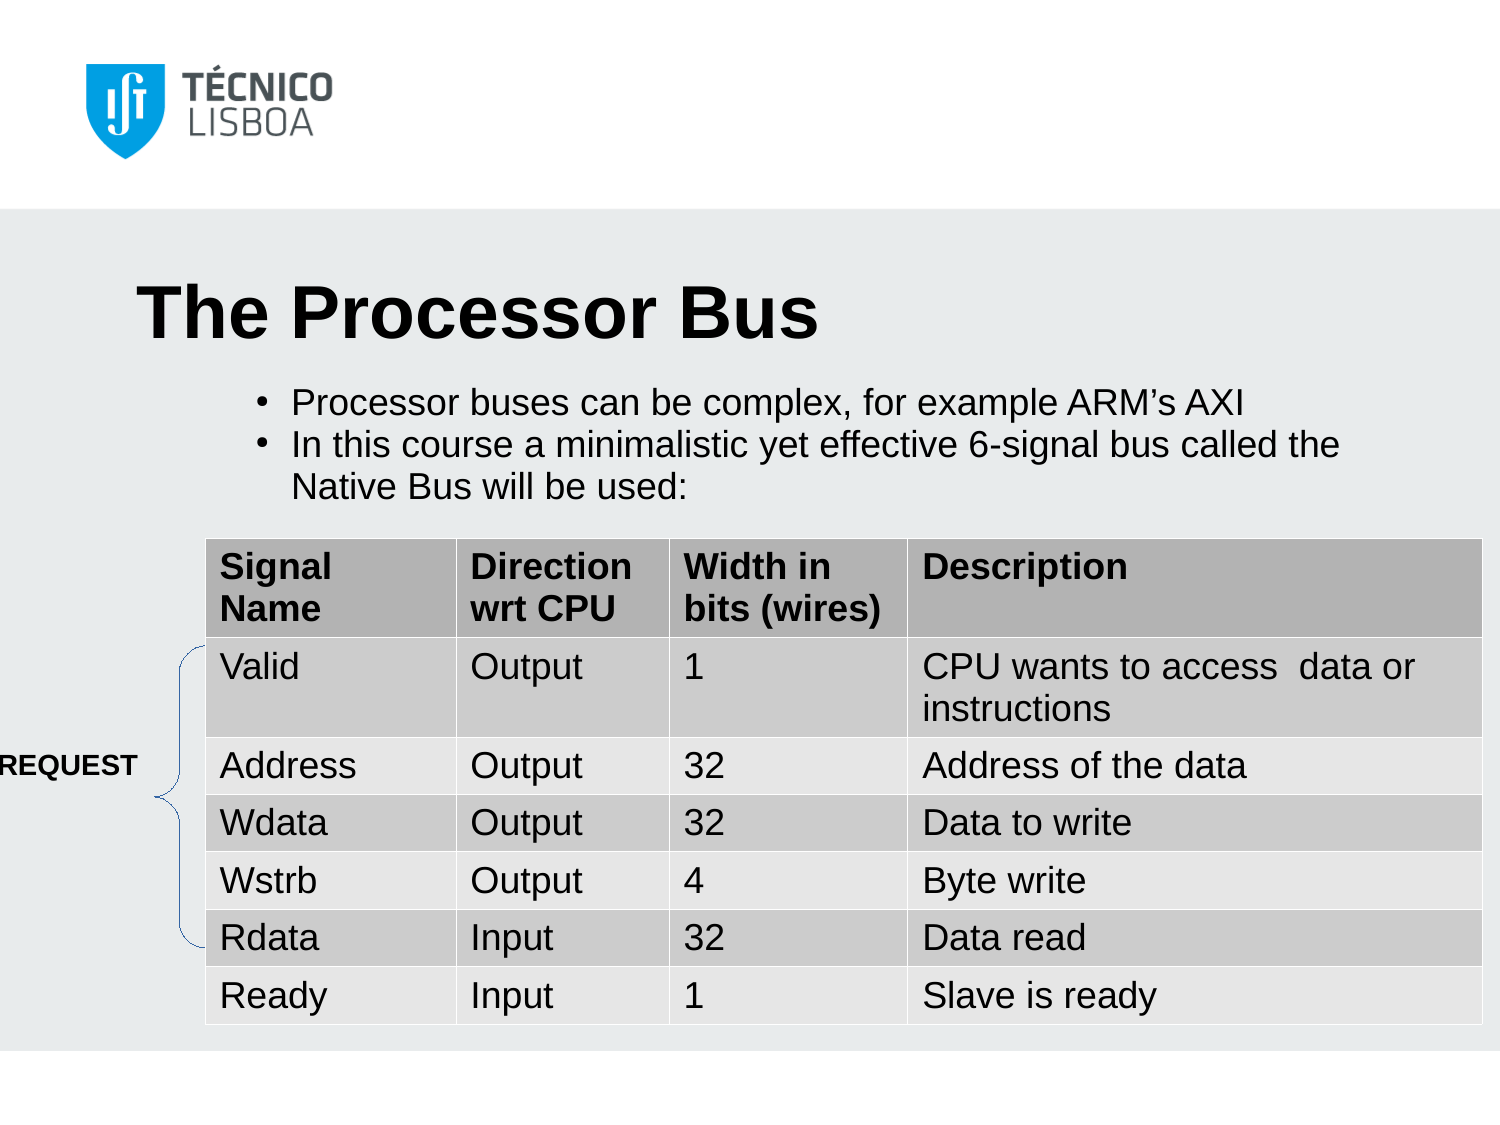

# The Processor Bus
Processor buses can be complex, for example ARM’s AXI
In this course a minimalistic yet effective 6-signal bus called the Native Bus will be used:
| Signal Name | Direction wrt CPU | Width in bits (wires) | Description |
| --- | --- | --- | --- |
| Valid | Output | 1 | CPU wants to access data or instructions |
| Address | Output | 32 | Address of the data |
| Wdata | Output | 32 | Data to write |
| Wstrb | Output | 4 | Byte write |
| Rdata | Input | 32 | Data read |
| Ready | Input | 1 | Slave is ready |
REQUEST